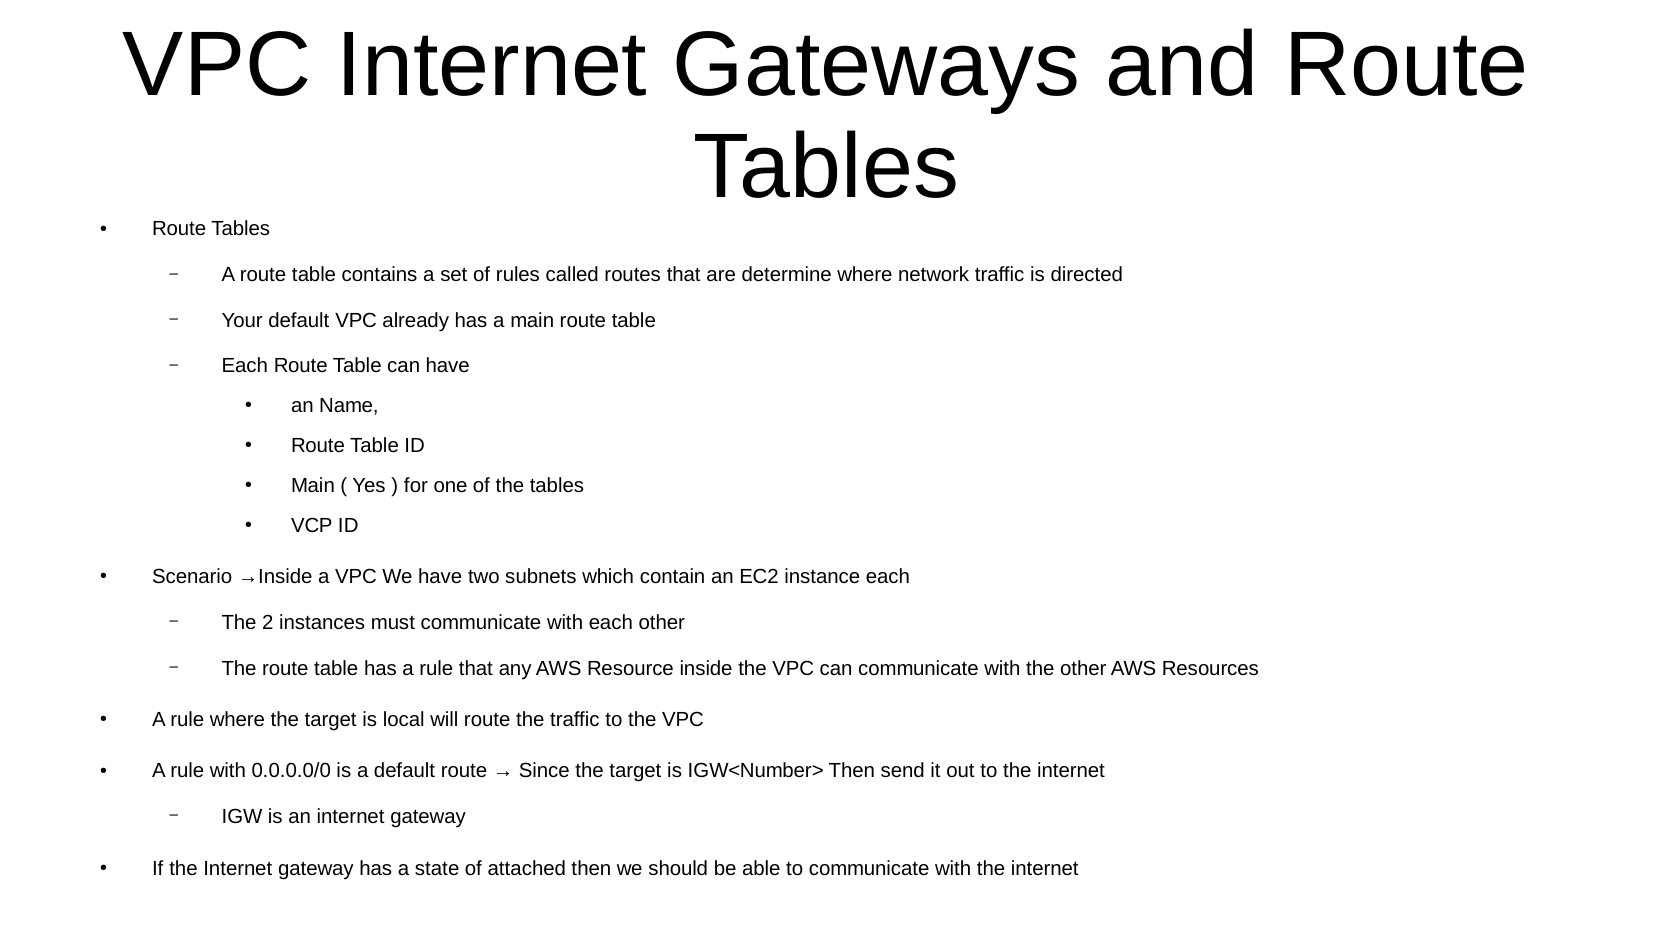

# VPC Internet Gateways and Route Tables
Route Tables
A route table contains a set of rules called routes that are determine where network traffic is directed
Your default VPC already has a main route table
Each Route Table can have
an Name,
Route Table ID
Main ( Yes ) for one of the tables
VCP ID
Scenario →Inside a VPC We have two subnets which contain an EC2 instance each
The 2 instances must communicate with each other
The route table has a rule that any AWS Resource inside the VPC can communicate with the other AWS Resources
A rule where the target is local will route the traffic to the VPC
A rule with 0.0.0.0/0 is a default route → Since the target is IGW<Number> Then send it out to the internet
IGW is an internet gateway
If the Internet gateway has a state of attached then we should be able to communicate with the internet